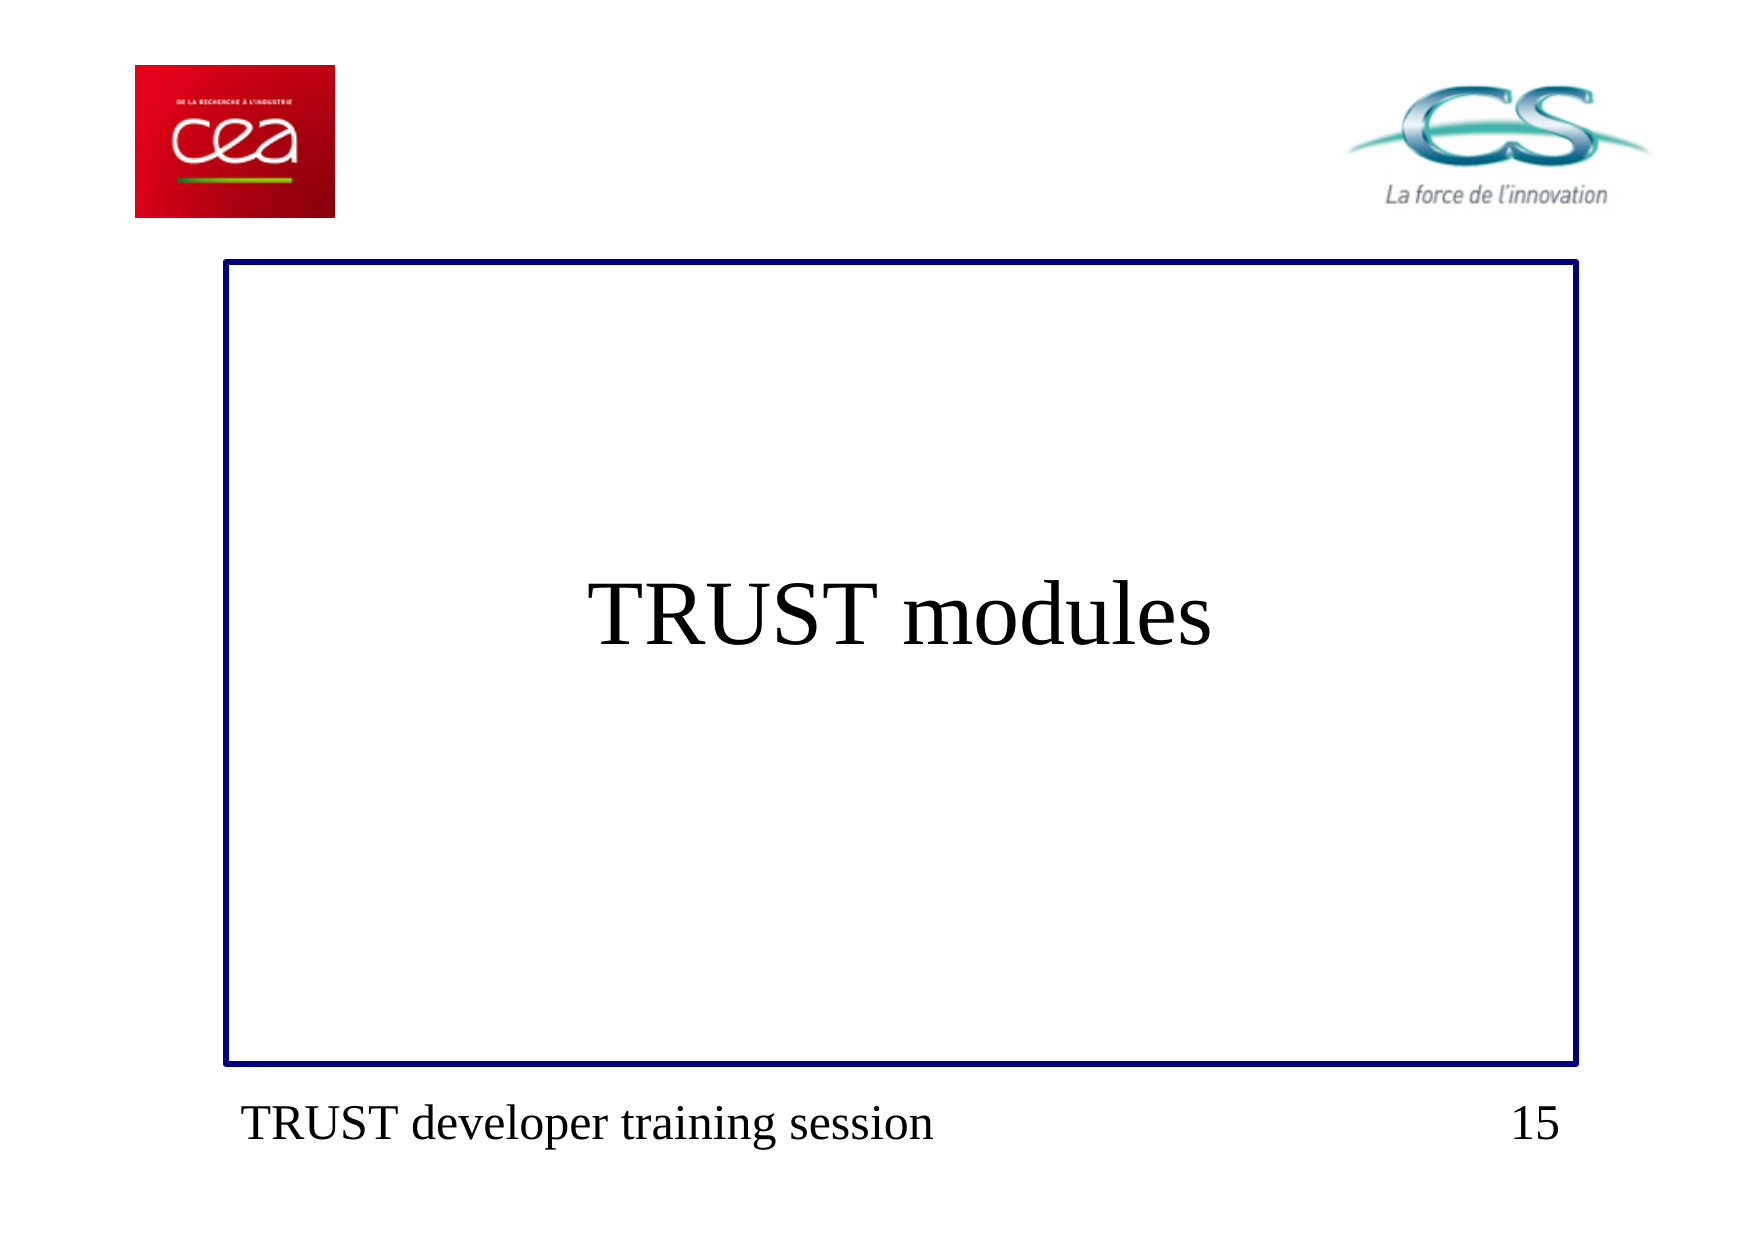

# TRUST modules
TRUST developer training session
15